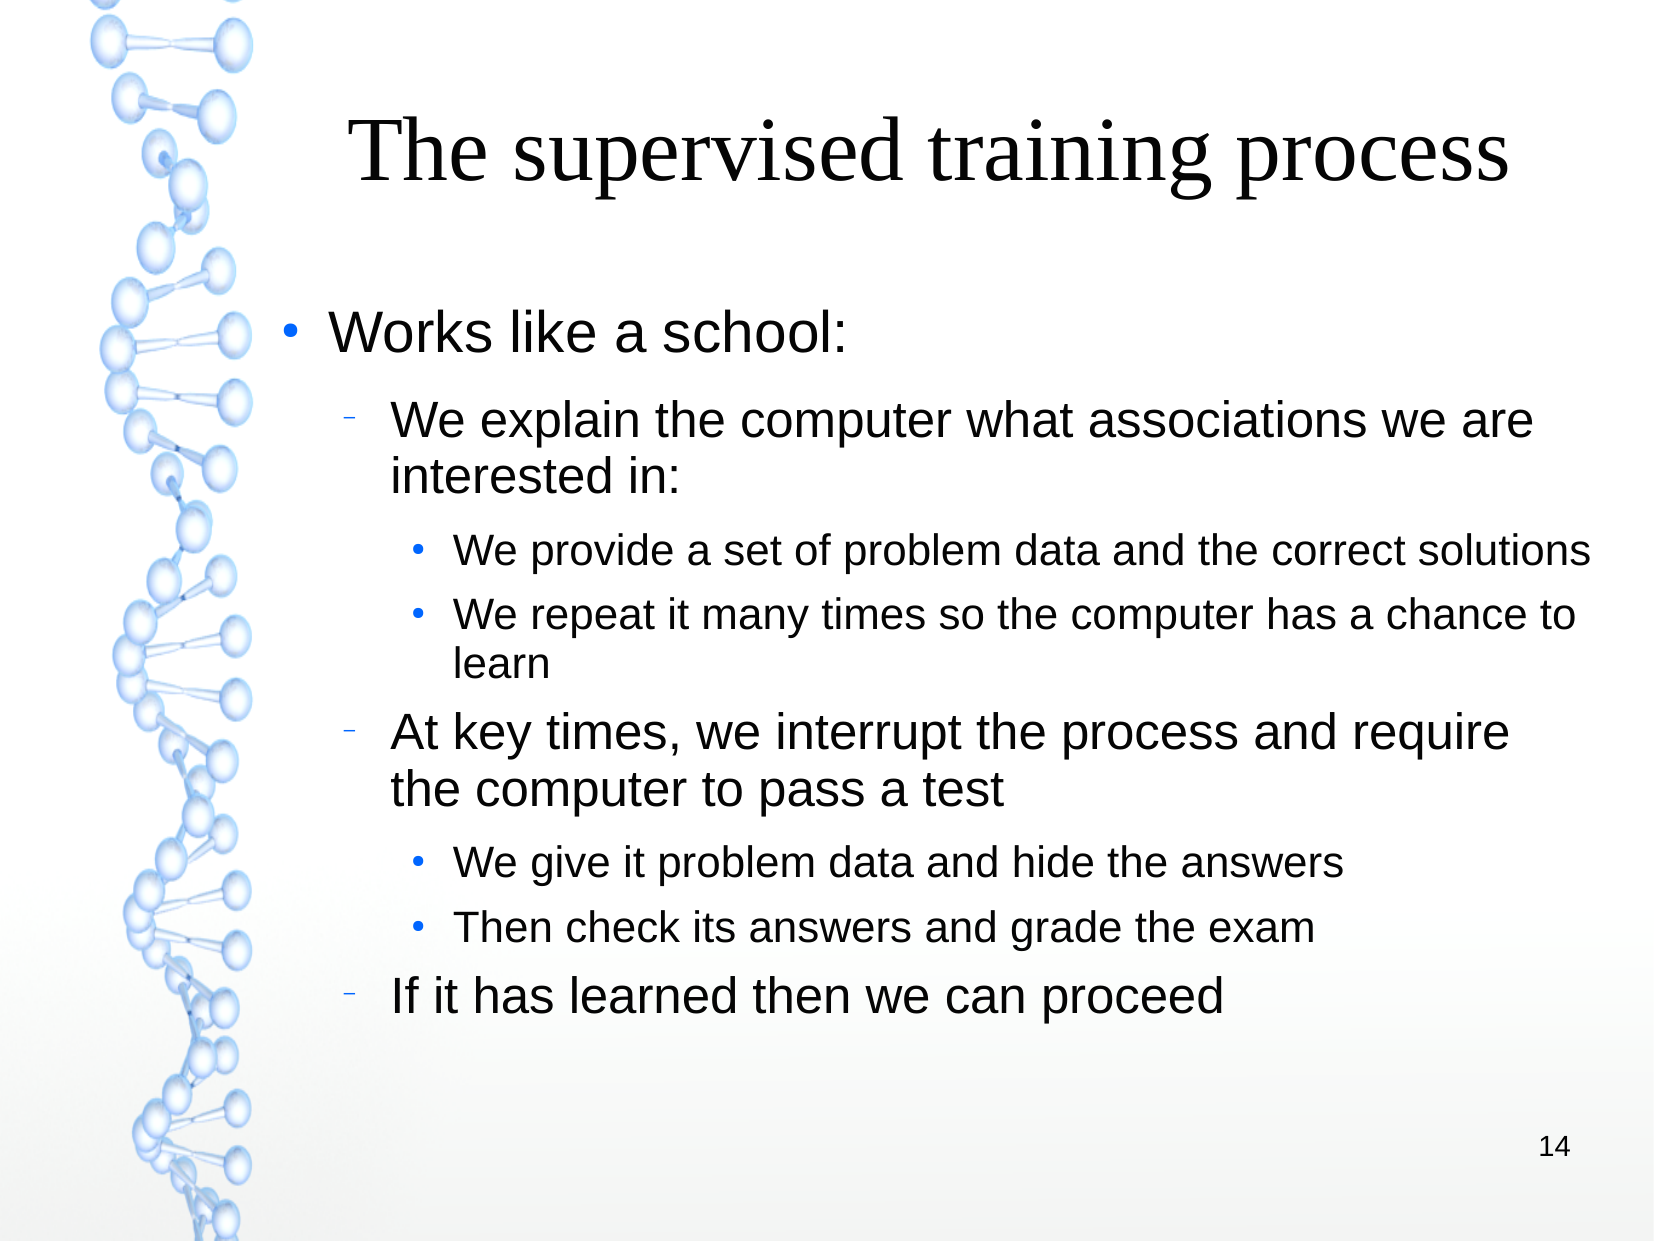

# The supervised training process
Works like a school:
We explain the computer what associations we are interested in:
We provide a set of problem data and the correct solutions
We repeat it many times so the computer has a chance to learn
At key times, we interrupt the process and require the computer to pass a test
We give it problem data and hide the answers
Then check its answers and grade the exam
If it has learned then we can proceed
14